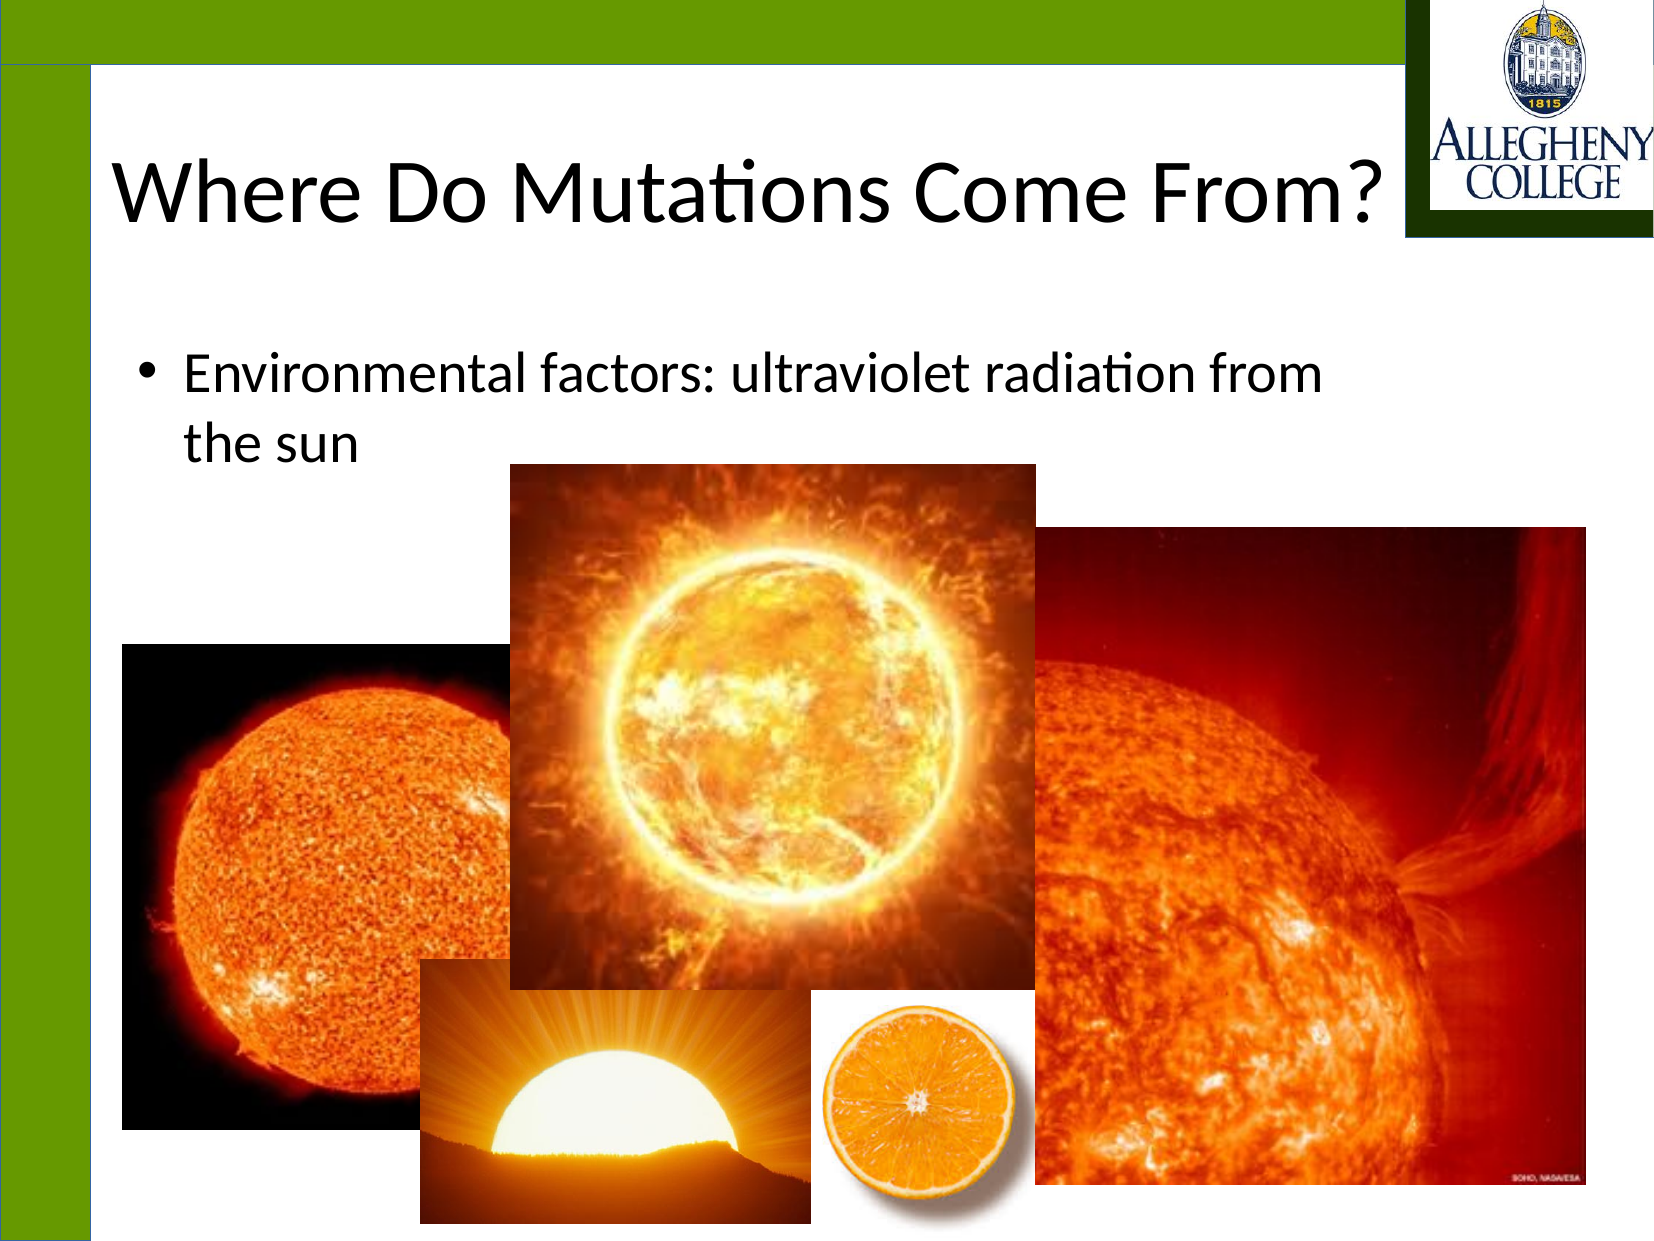

# Where Do Mutations Come From?
Environmental factors: ultraviolet radiation from the sun